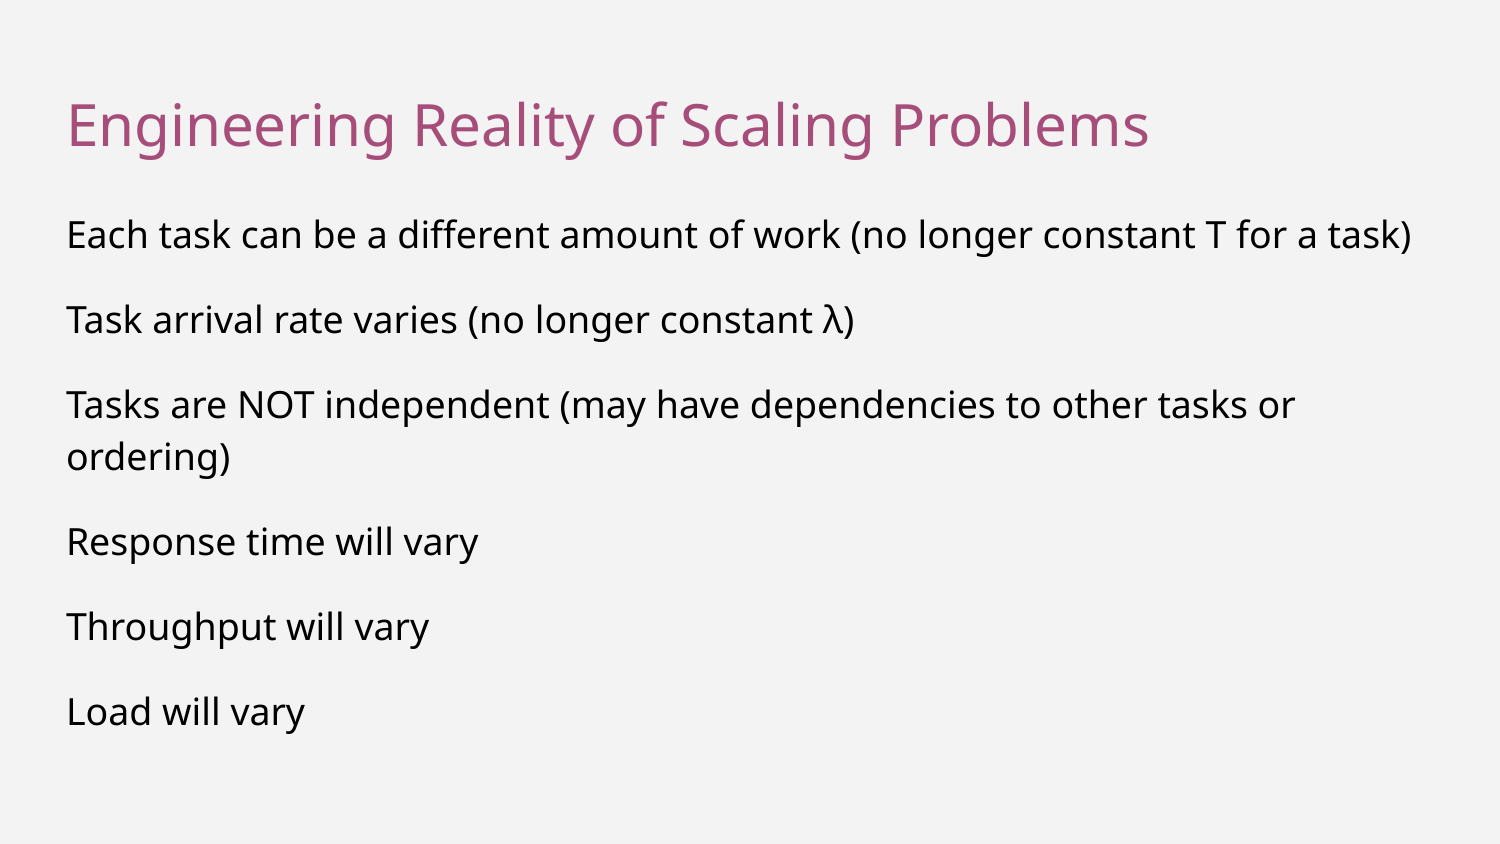

# Engineering Reality of Scaling Problems
Each task can be a different amount of work (no longer constant T for a task)
Task arrival rate varies (no longer constant λ)
Tasks are NOT independent (may have dependencies to other tasks or ordering)
Response time will vary
Throughput will vary
Load will vary